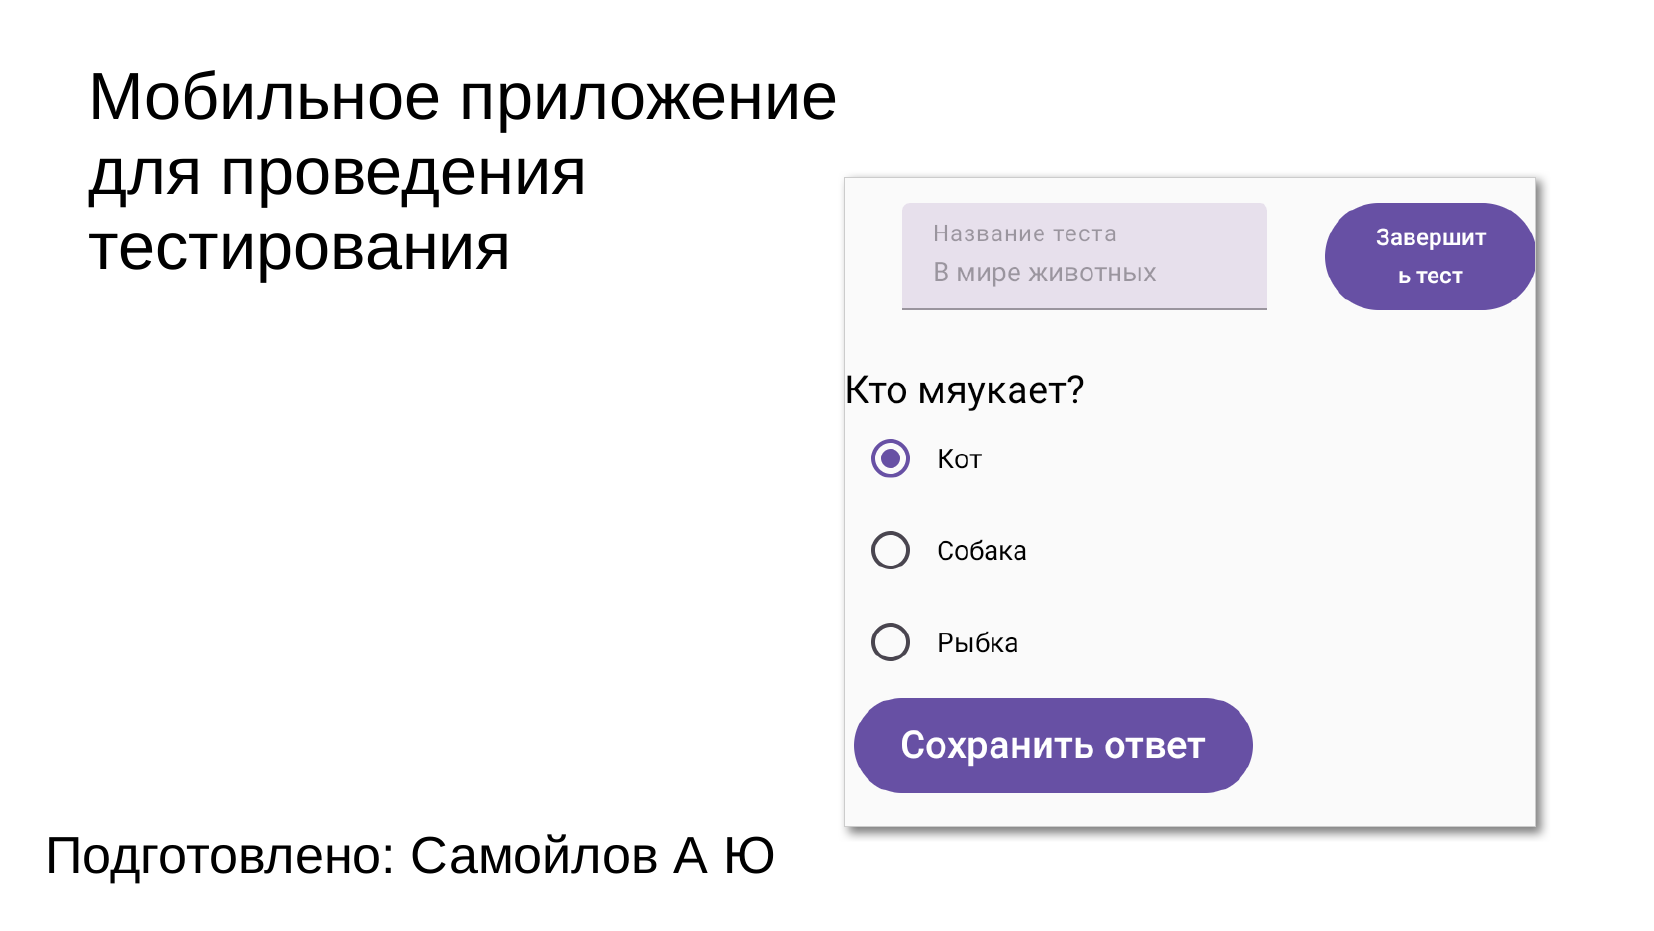

# Мобильное приложение для проведения тестирования
Подготовлено: Самойлов А Ю